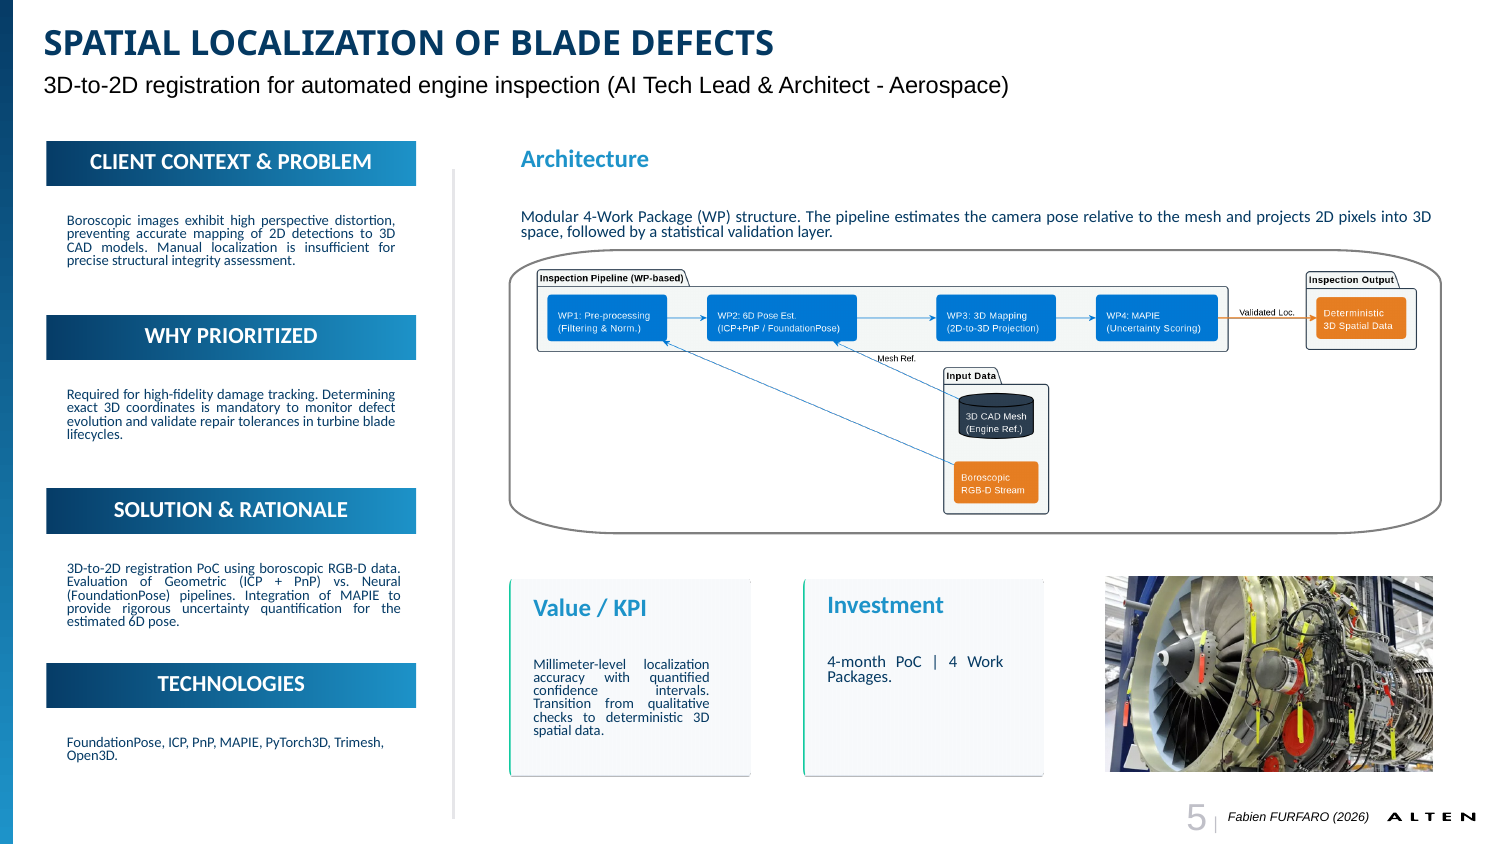

Fabien FURFARO (2026)
# Spatial Localization of Blade Defects
3D-to-2D registration for automated engine inspection (AI Tech Lead & Architect - Aerospace)
Client Context & Problem
Architecture
Modular 4-Work Package (WP) structure. The pipeline estimates the camera pose relative to the mesh and projects 2D pixels into 3D space, followed by a statistical validation layer.
Boroscopic images exhibit high perspective distortion, preventing accurate mapping of 2D detections to 3D CAD models. Manual localization is insufficient for precise structural integrity assessment.
Why Prioritized
Required for high-fidelity damage tracking. Determining exact 3D coordinates is mandatory to monitor defect evolution and validate repair tolerances in turbine blade lifecycles.
Solution & Rationale
3D-to-2D registration PoC using boroscopic RGB-D data. Evaluation of Geometric (ICP + PnP) vs. Neural (FoundationPose) pipelines. Integration of MAPIE to provide rigorous uncertainty quantification for the estimated 6D pose.
Investment
4-month PoC | 4 Work Packages.
Value / KPI
Millimeter-level localization accuracy with quantified confidence intervals. Transition from qualitative checks to deterministic 3D spatial data.
Technologies
FoundationPose, ICP, PnP, MAPIE, PyTorch3D, Trimesh, Open3D.
Fabien FURFARO (2026)